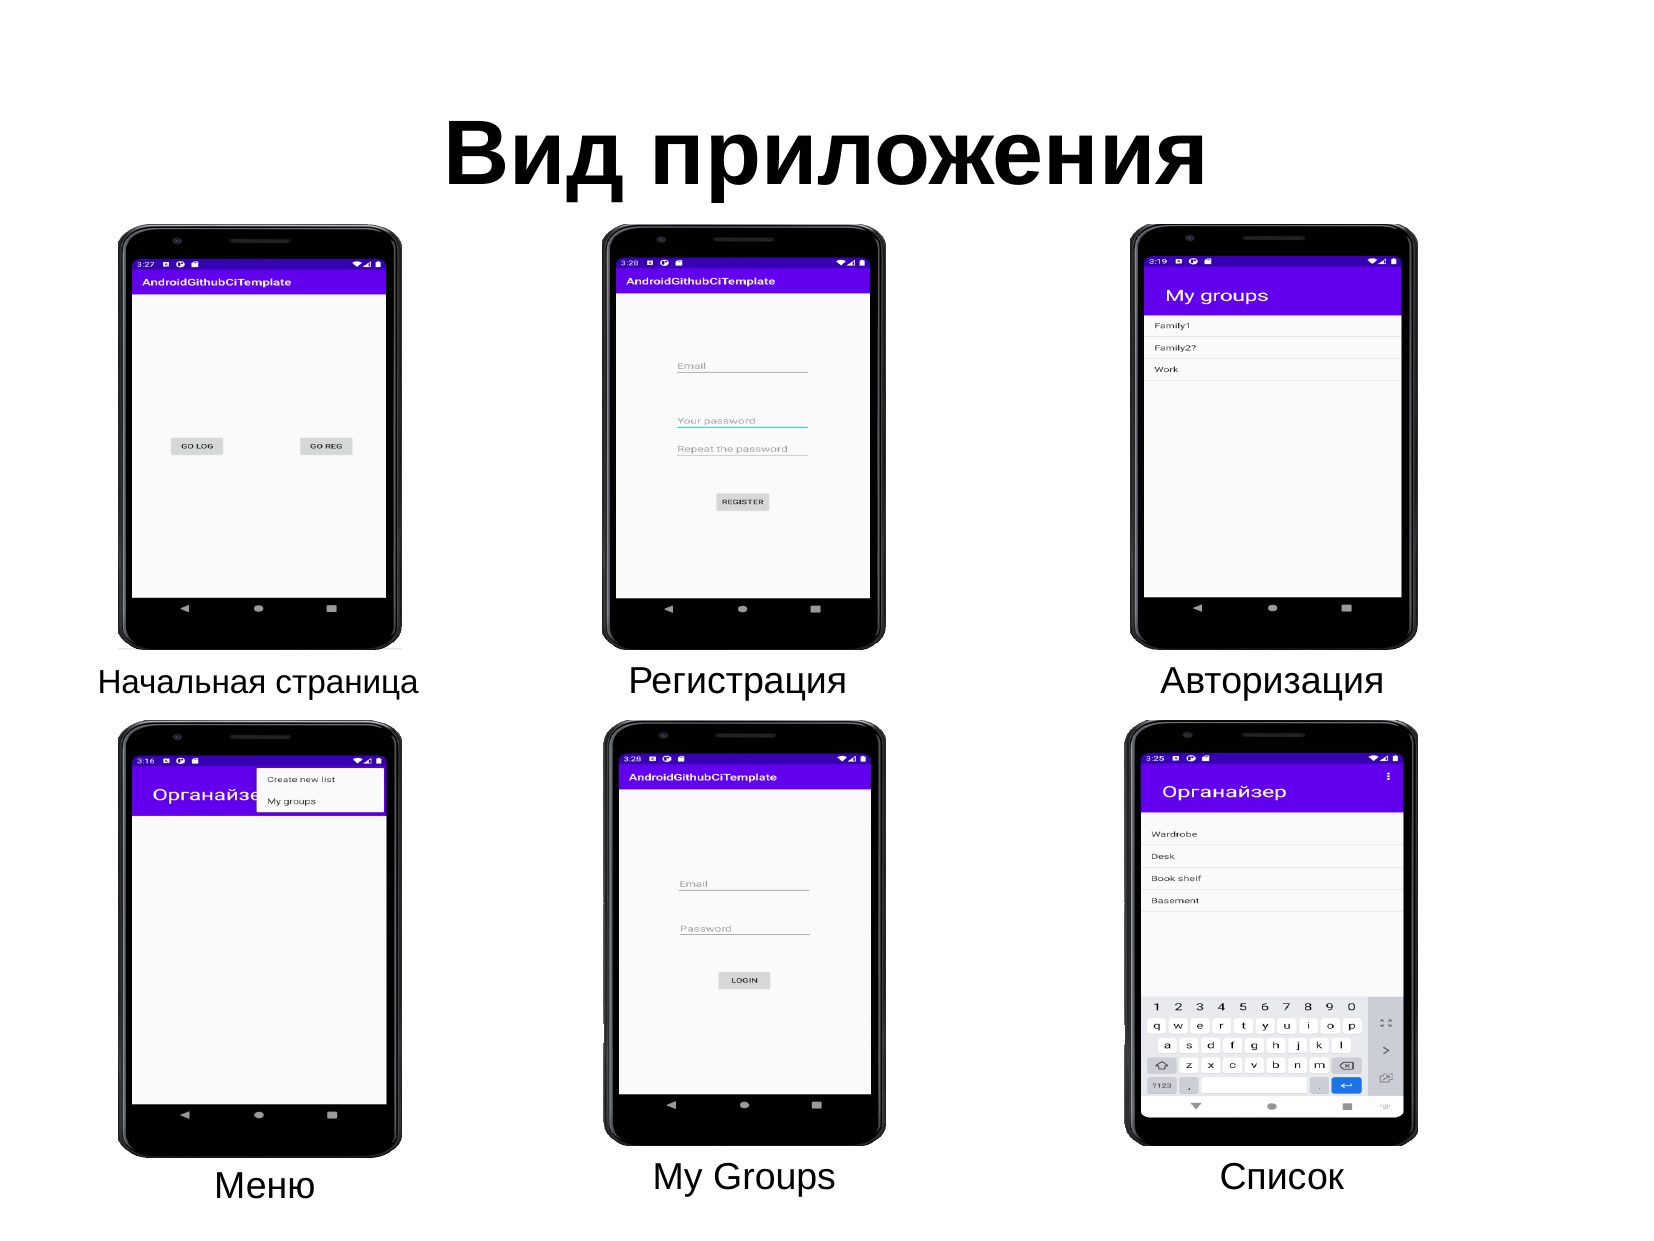

# Вид приложения
Регистрация
Авторизация
Начальная страница
My Groups
Список
Меню